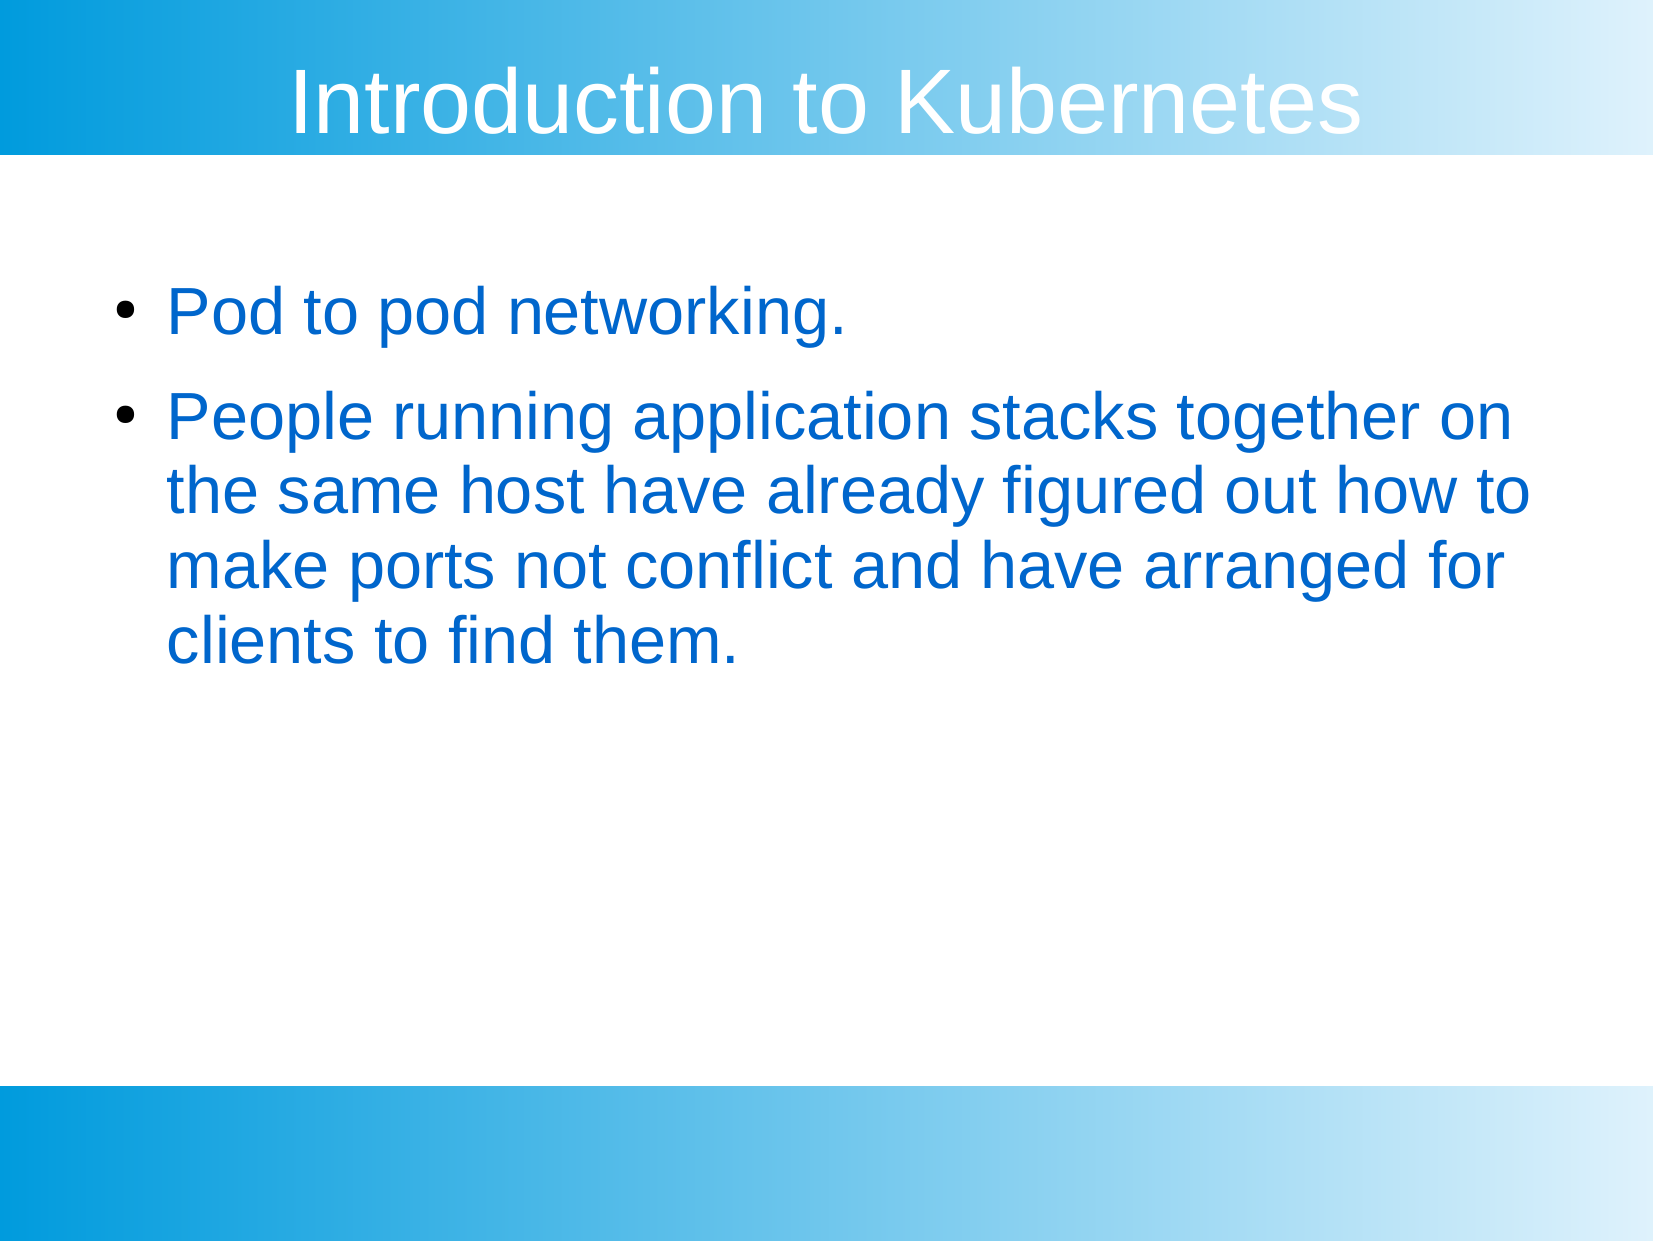

# Introduction to Kubernetes
Pod to pod networking.
People running application stacks together on the same host have already figured out how to make ports not conflict and have arranged for clients to find them.